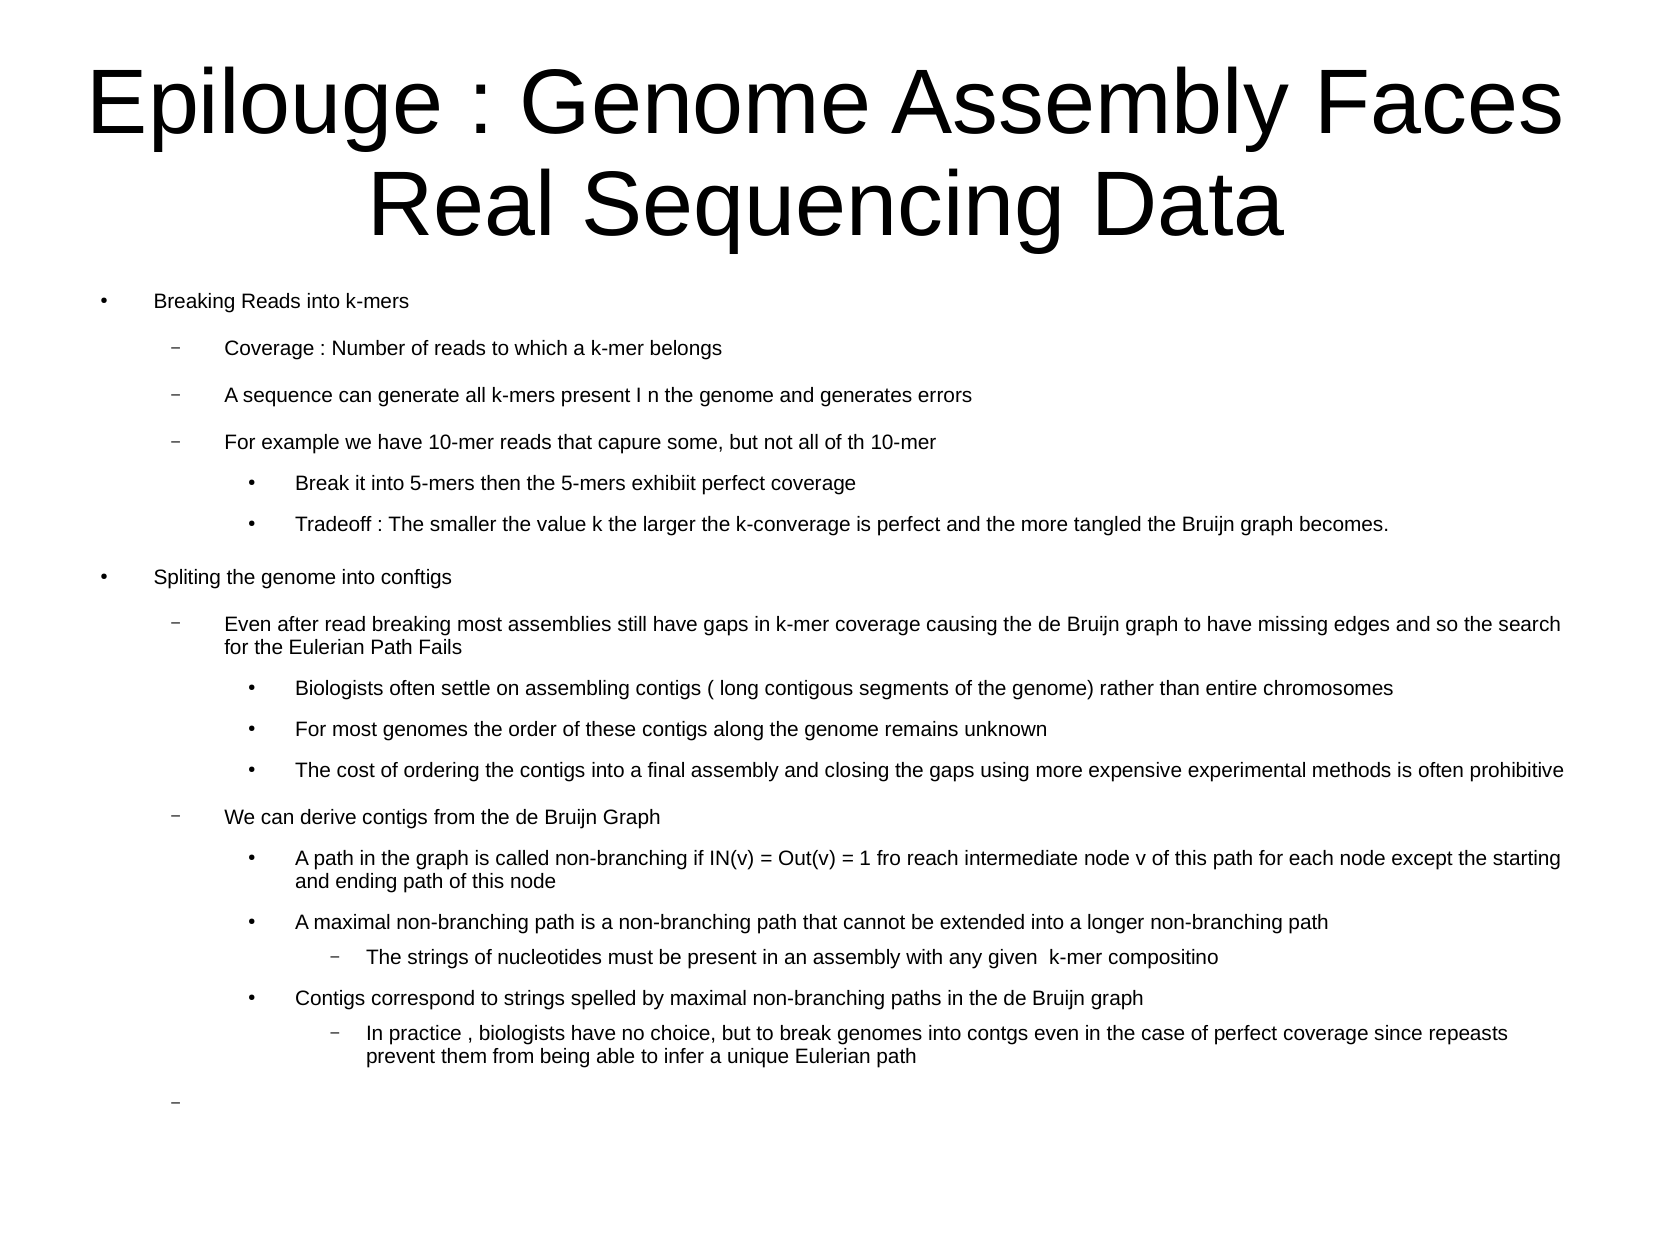

# Epilouge : Genome Assembly Faces Real Sequencing Data
Breaking Reads into k-mers
Coverage : Number of reads to which a k-mer belongs
A sequence can generate all k-mers present I n the genome and generates errors
For example we have 10-mer reads that capure some, but not all of th 10-mer
Break it into 5-mers then the 5-mers exhibiit perfect coverage
Tradeoff : The smaller the value k the larger the k-converage is perfect and the more tangled the Bruijn graph becomes.
Spliting the genome into conftigs
Even after read breaking most assemblies still have gaps in k-mer coverage causing the de Bruijn graph to have missing edges and so the search for the Eulerian Path Fails
Biologists often settle on assembling contigs ( long contigous segments of the genome) rather than entire chromosomes
For most genomes the order of these contigs along the genome remains unknown
The cost of ordering the contigs into a final assembly and closing the gaps using more expensive experimental methods is often prohibitive
We can derive contigs from the de Bruijn Graph
A path in the graph is called non-branching if IN(v) = Out(v) = 1 fro reach intermediate node v of this path for each node except the starting and ending path of this node
A maximal non-branching path is a non-branching path that cannot be extended into a longer non-branching path
The strings of nucleotides must be present in an assembly with any given k-mer compositino
Contigs correspond to strings spelled by maximal non-branching paths in the de Bruijn graph
In practice , biologists have no choice, but to break genomes into contgs even in the case of perfect coverage since repeasts prevent them from being able to infer a unique Eulerian path